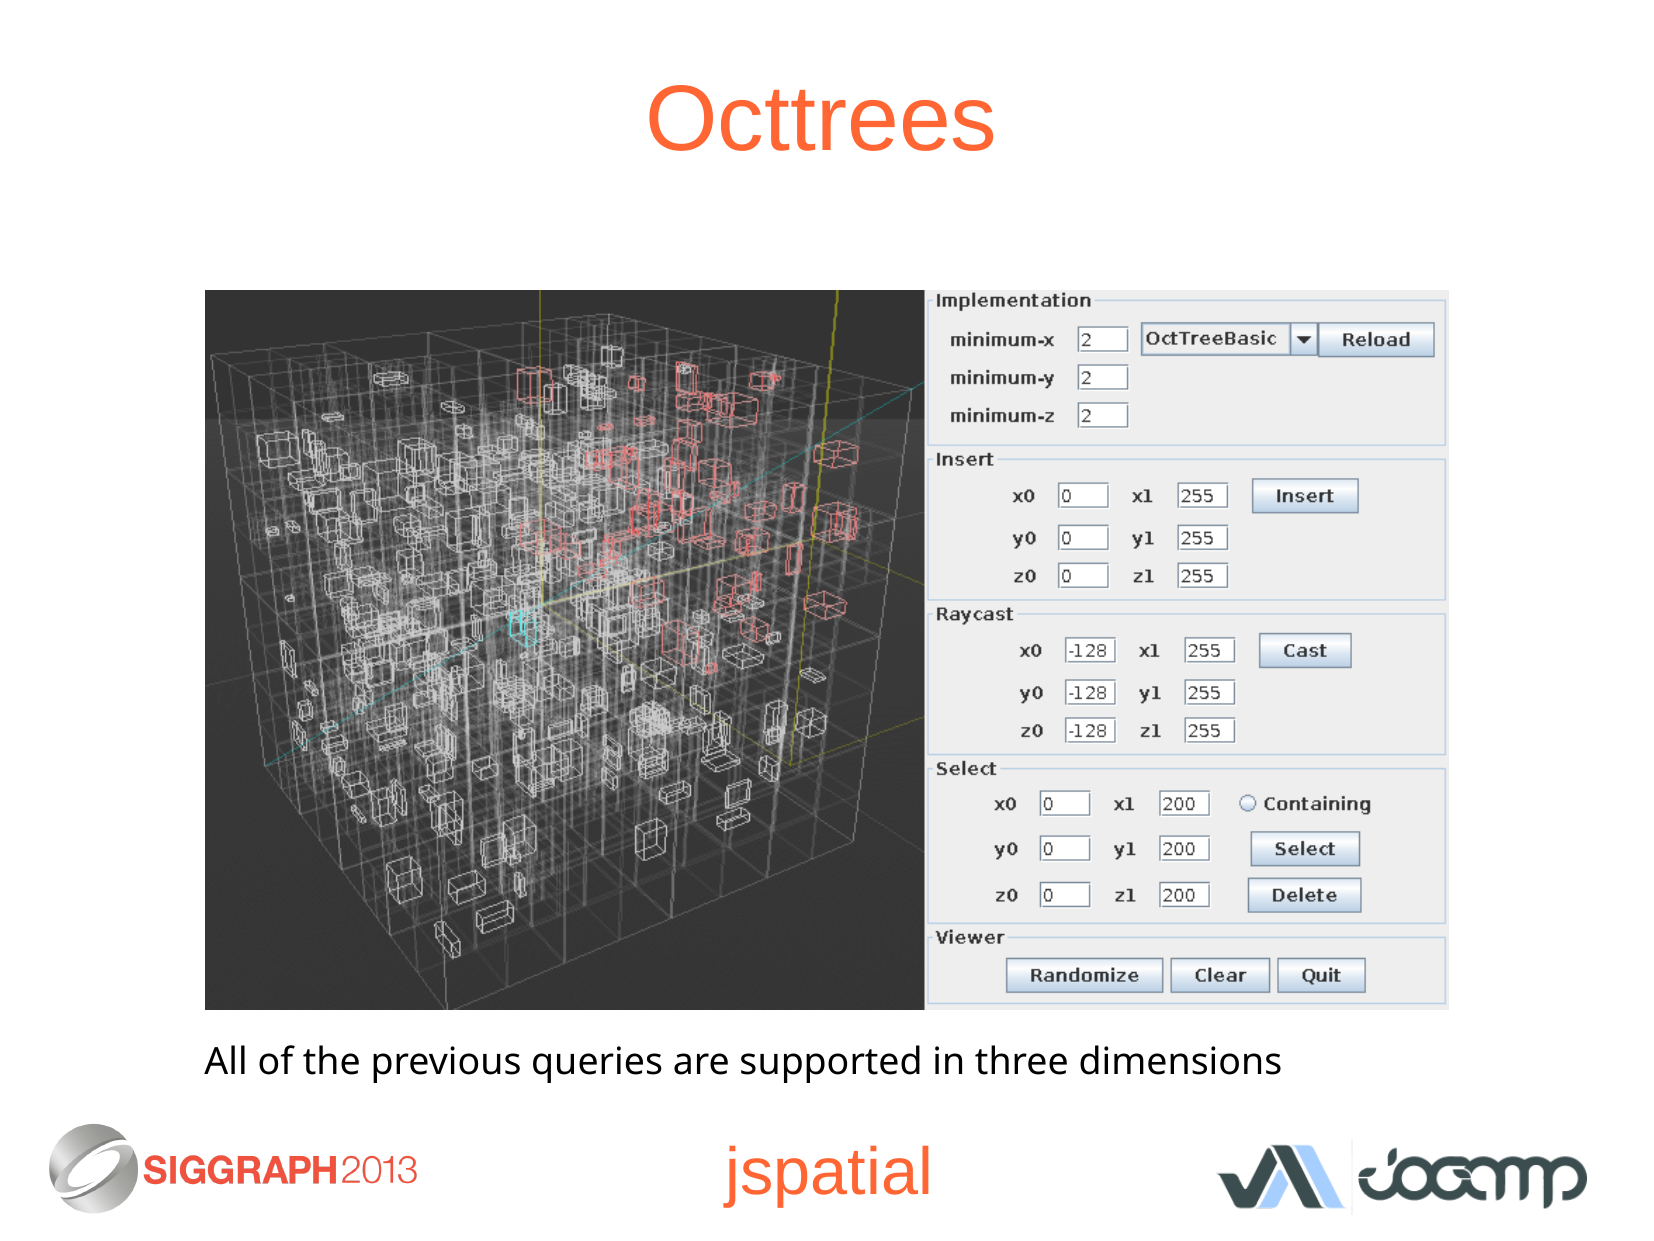

# Octtrees
All of the previous queries are supported in three dimensions
jspatial